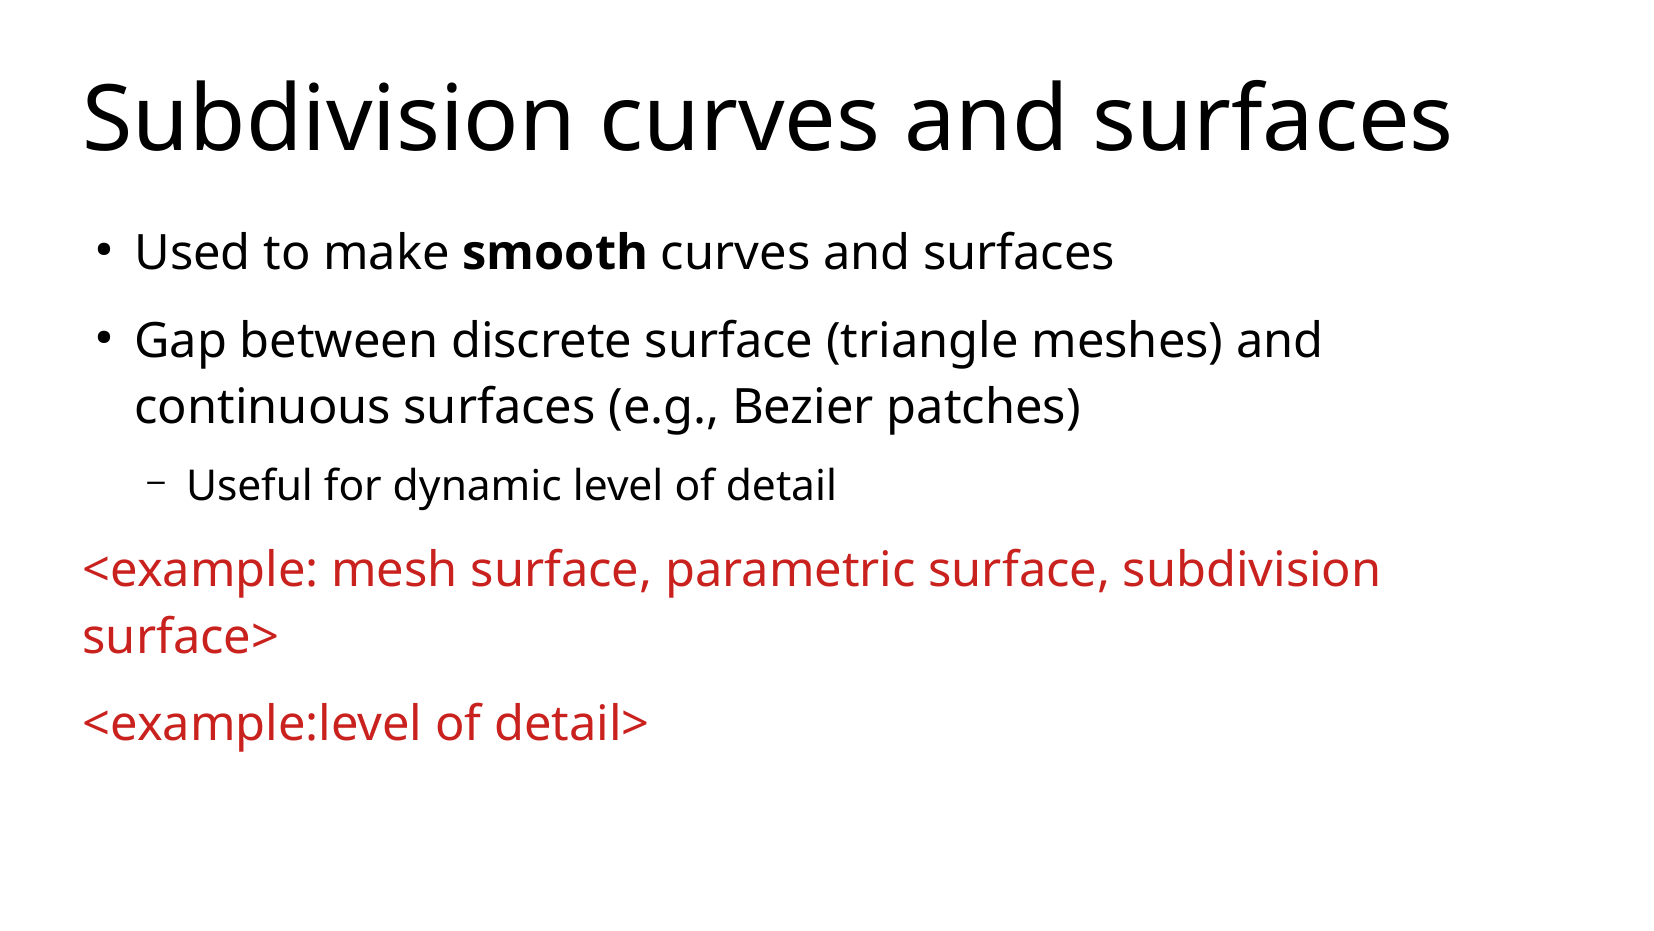

# Subdivision curves and surfaces
Used to make smooth curves and surfaces
Gap between discrete surface (triangle meshes) and continuous surfaces (e.g., Bezier patches)
Useful for dynamic level of detail
<example: mesh surface, parametric surface, subdivision surface>
<example:level of detail>